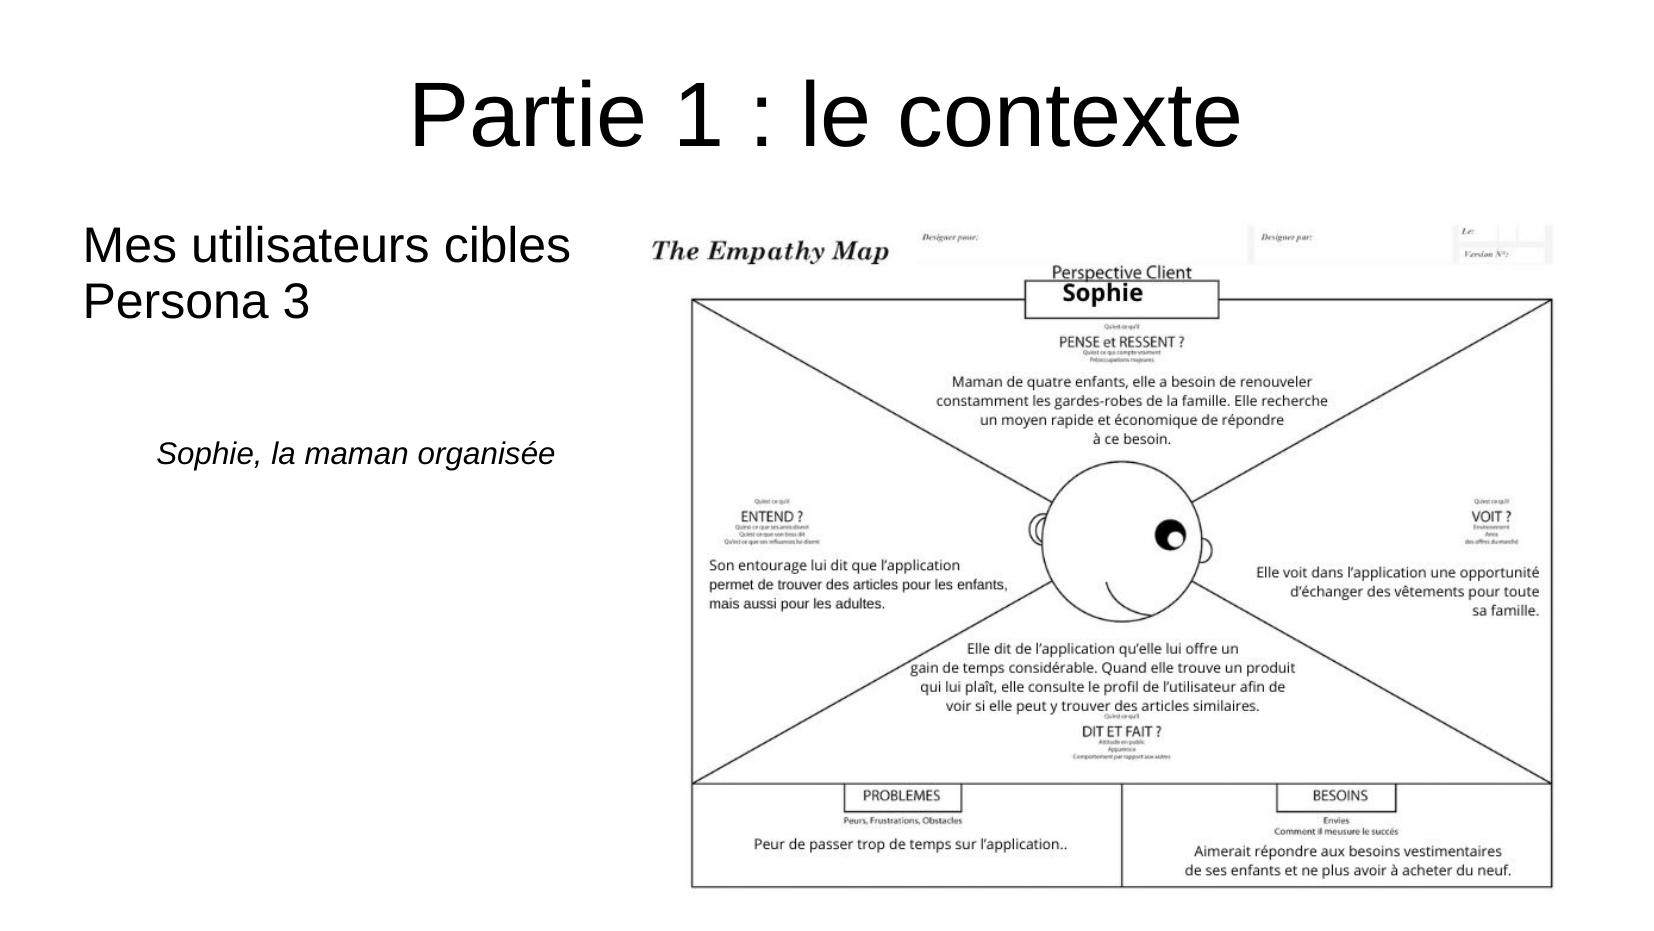

# Partie 1 : le contexte
Mes utilisateurs cibles
Persona 3
	Sophie, la maman organisée